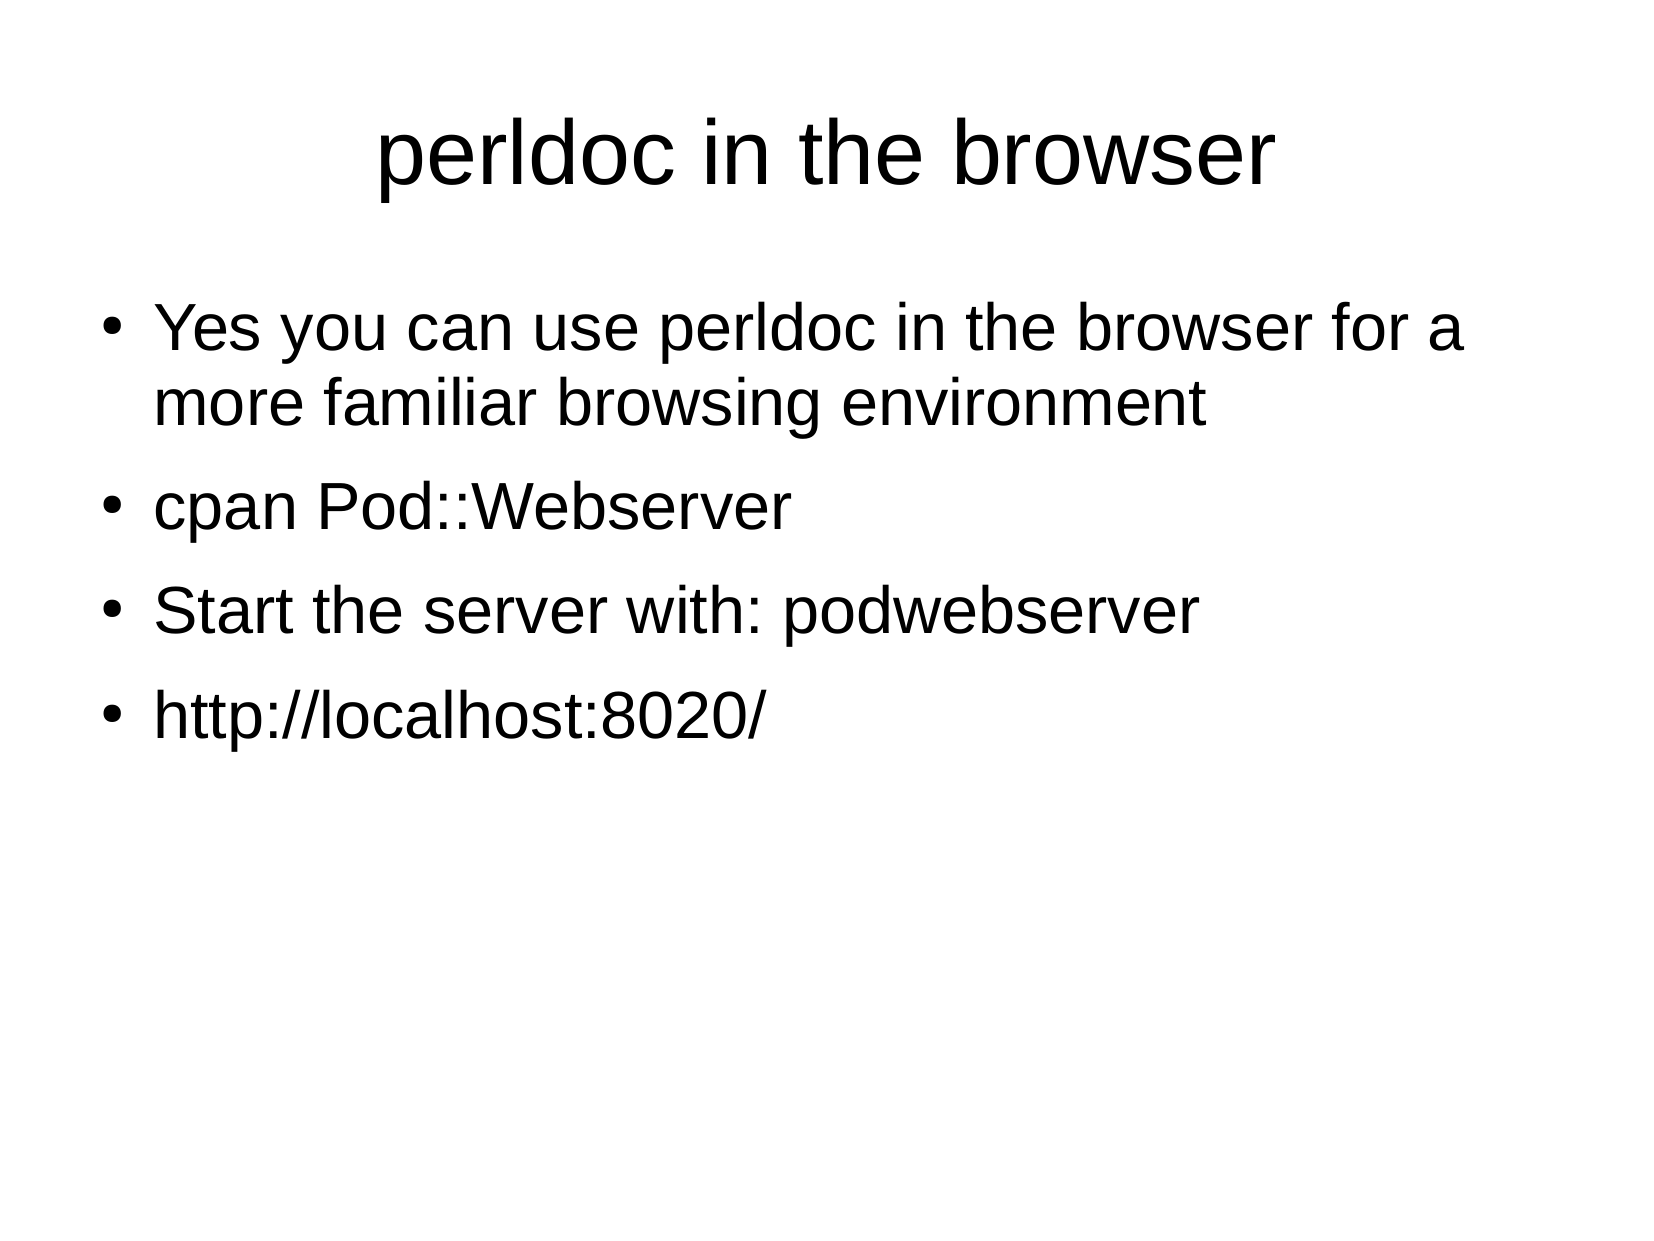

# perldoc in the browser
Yes you can use perldoc in the browser for a more familiar browsing environment
cpan Pod::Webserver
Start the server with: podwebserver
http://localhost:8020/